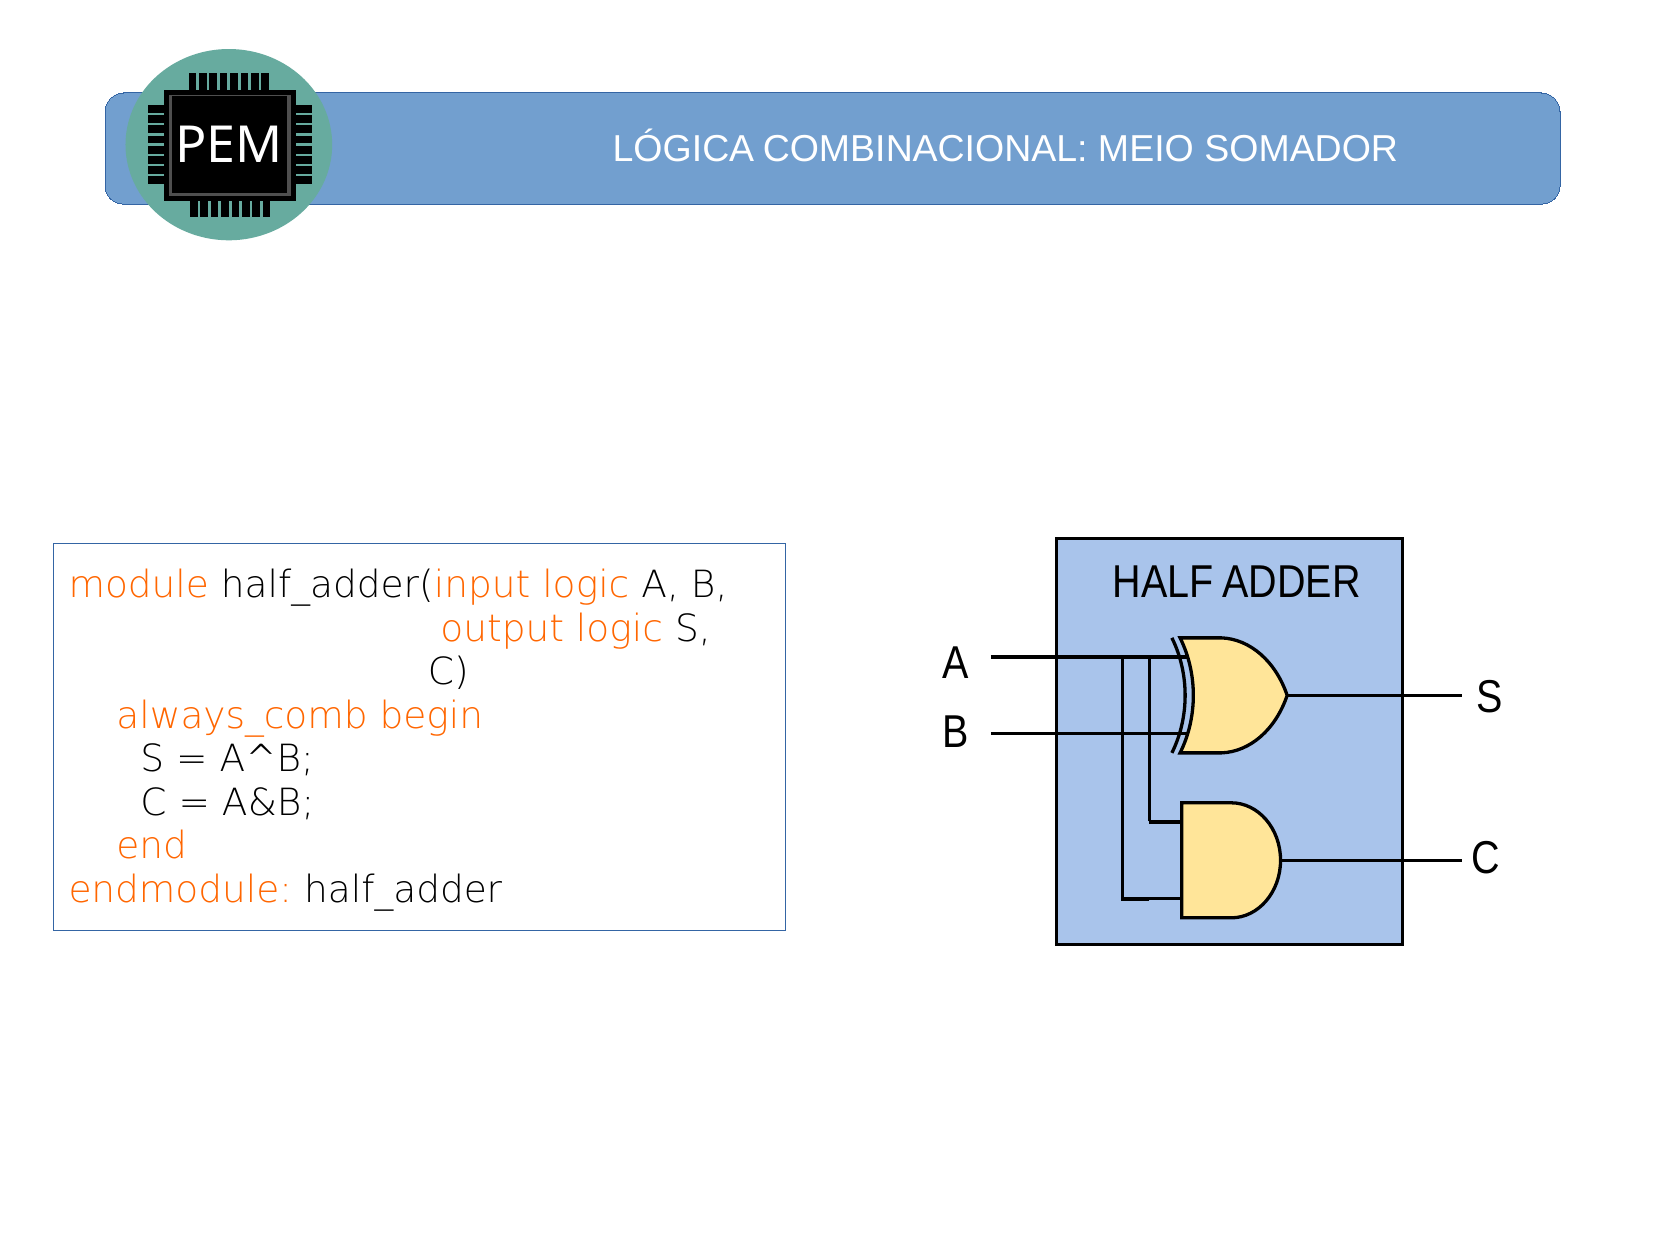

LÓGICA COMBINACIONAL: MEIO SOMADOR
module half_adder(input logic A, B,
 output logic S, C)
 always_comb begin
 S = A^B;
 C = A&B;
 end
endmodule: half_adder